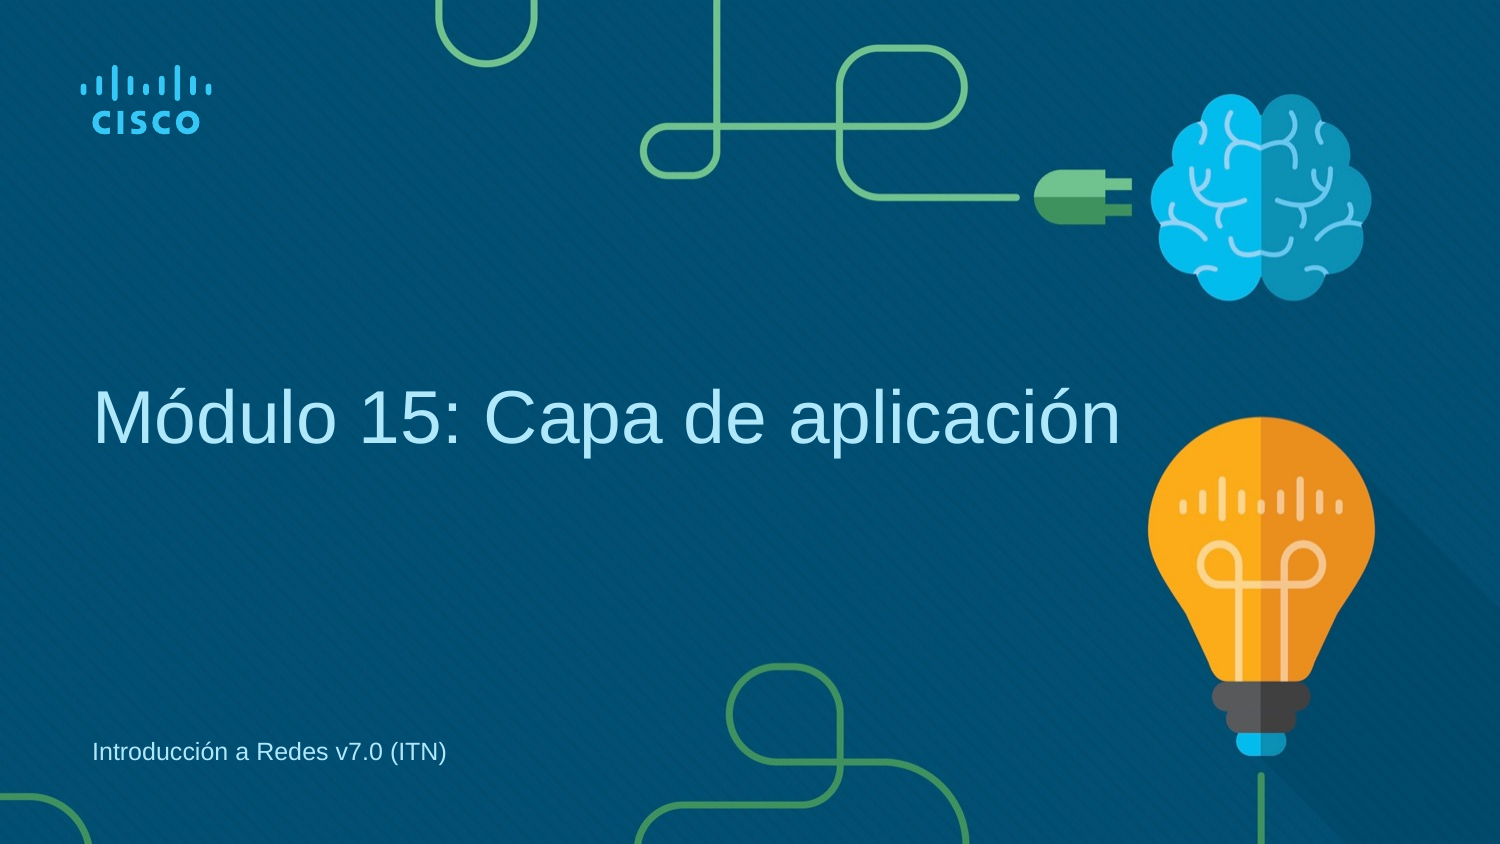

Módulo 15: Capa de aplicación
# Introducción a Redes v7.0 (ITN)